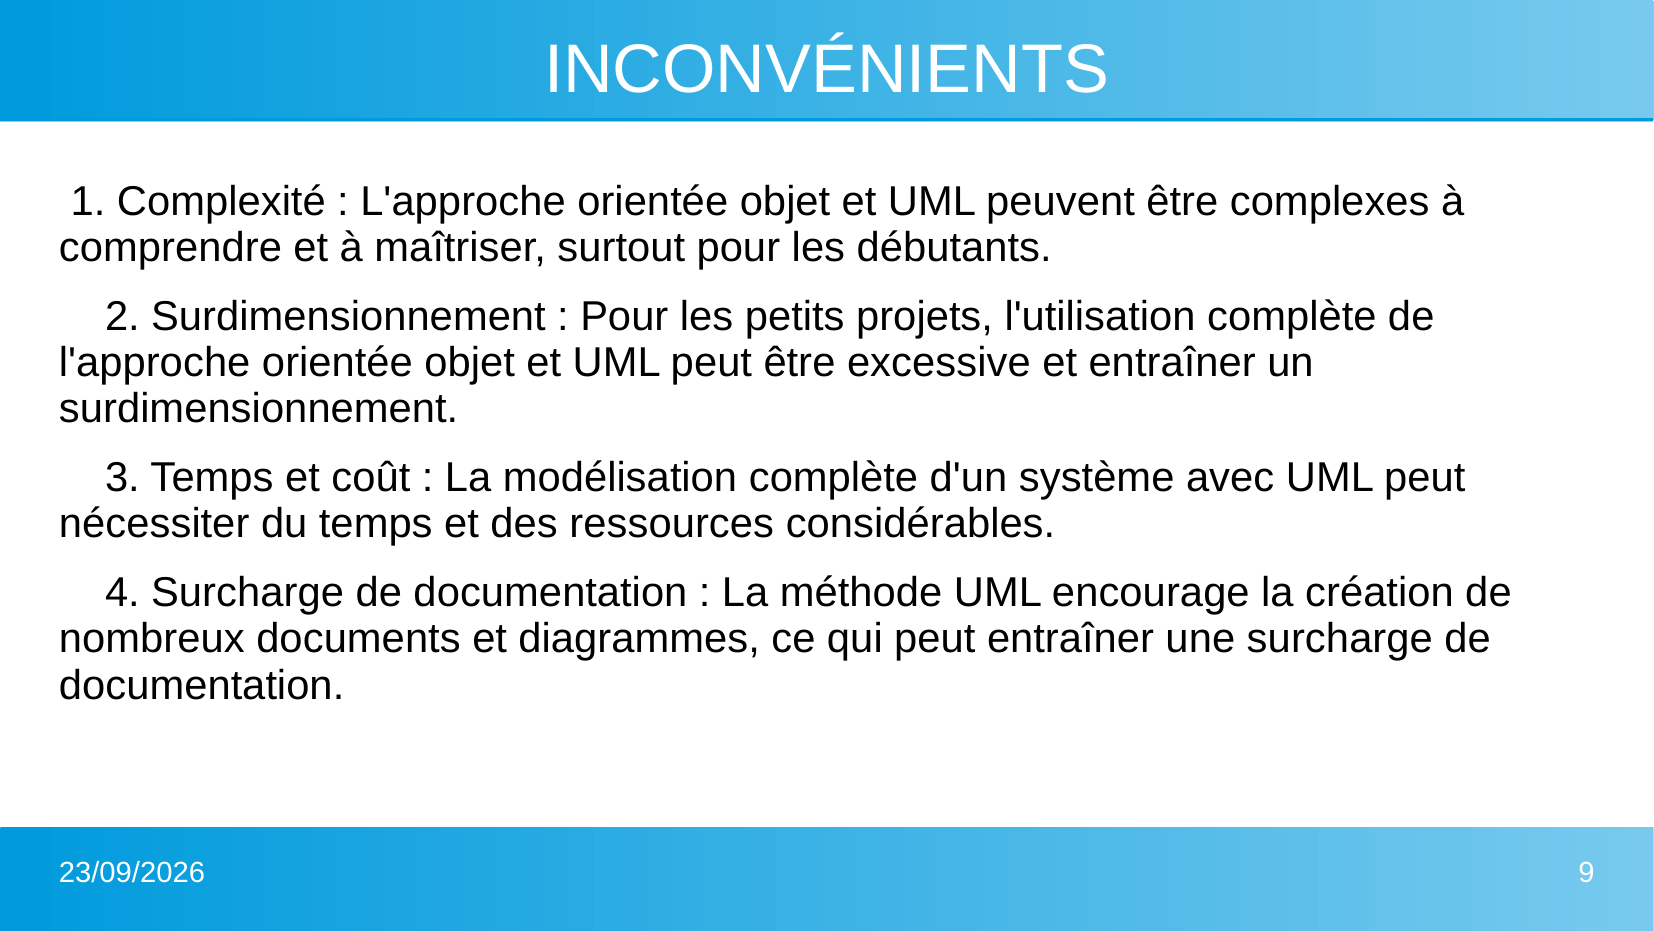

# INCONVÉNIENTS
 1. Complexité : L'approche orientée objet et UML peuvent être complexes à comprendre et à maîtriser, surtout pour les débutants.
 2. Surdimensionnement : Pour les petits projets, l'utilisation complète de l'approche orientée objet et UML peut être excessive et entraîner un surdimensionnement.
 3. Temps et coût : La modélisation complète d'un système avec UML peut nécessiter du temps et des ressources considérables.
 4. Surcharge de documentation : La méthode UML encourage la création de nombreux documents et diagrammes, ce qui peut entraîner une surcharge de documentation.
9